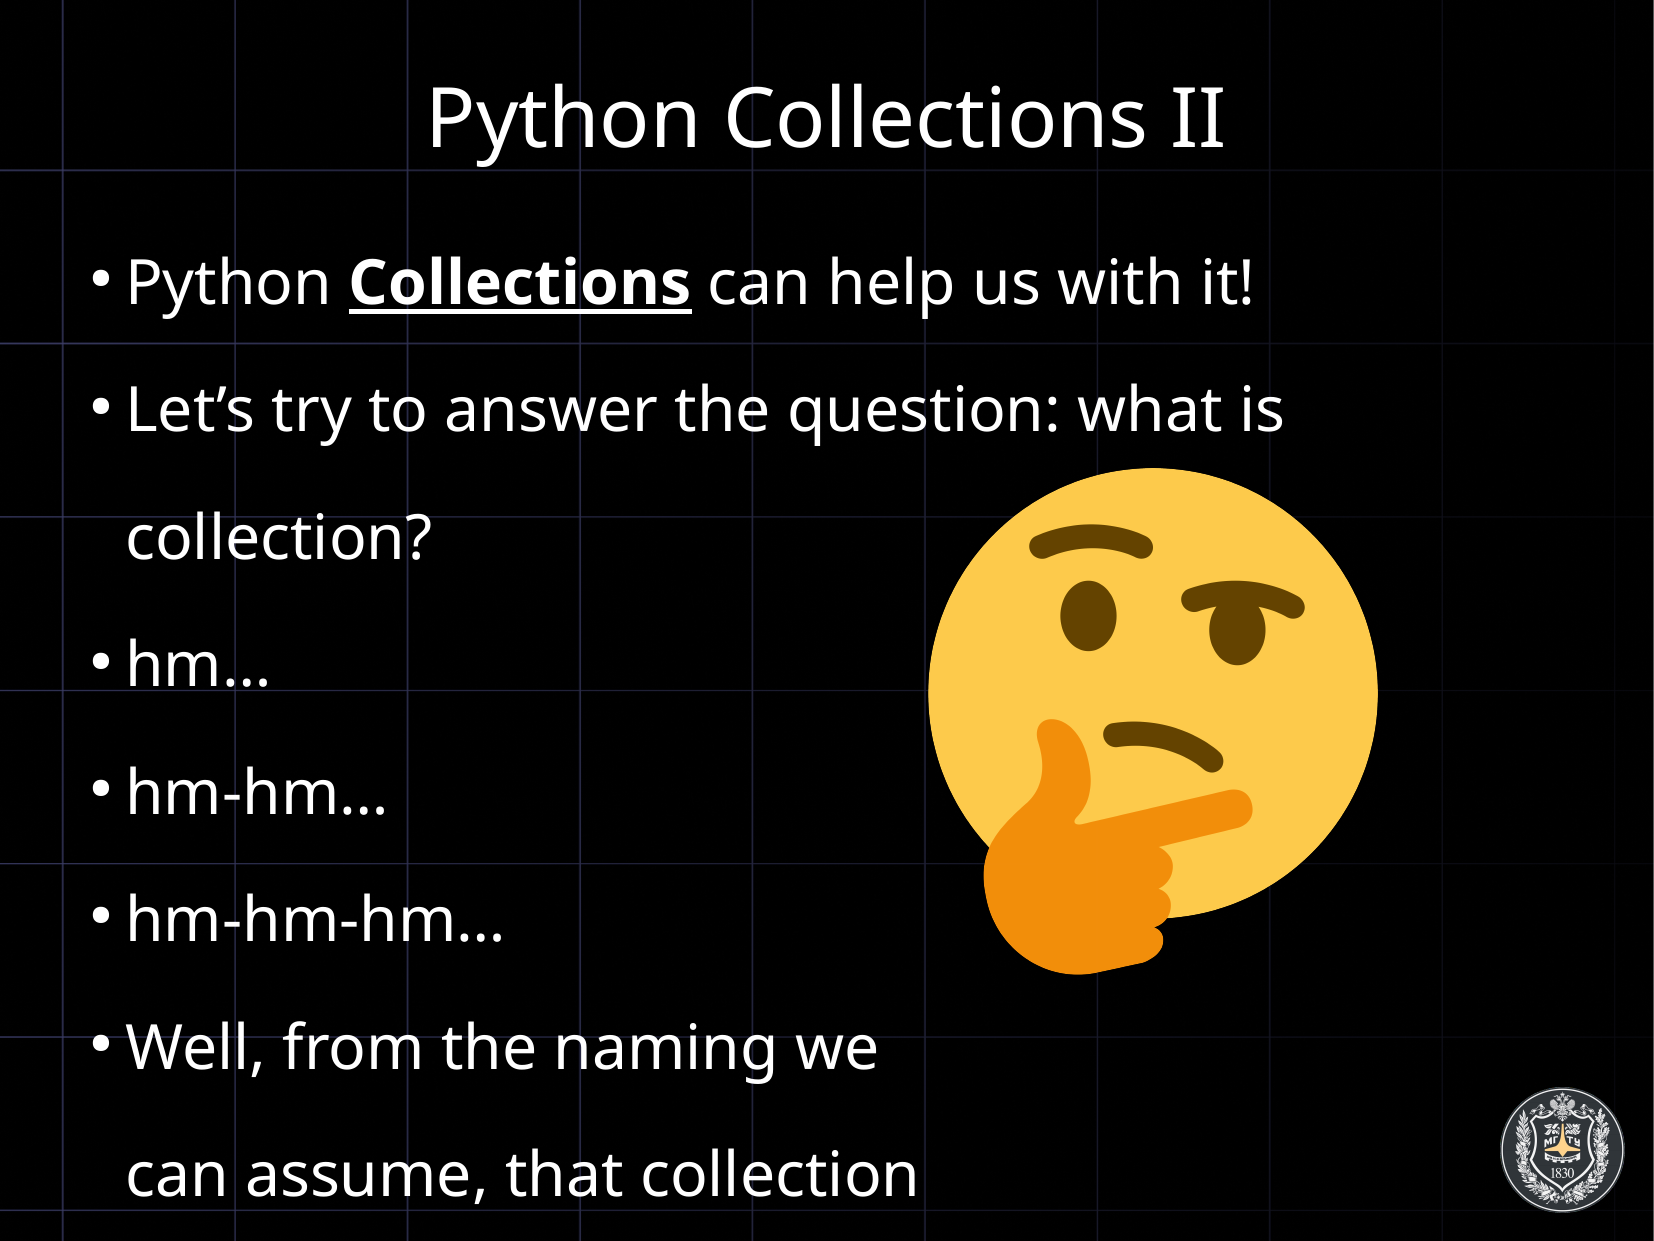

# Python Collections II
Python Collections can help us with it!
Let’s try to answer the question: what is collection?
hm…
hm-hm…
hm-hm-hm…
Well, from the naming we
can assume, that collection
is something, that collects
elements.
Good answer, but not enough.